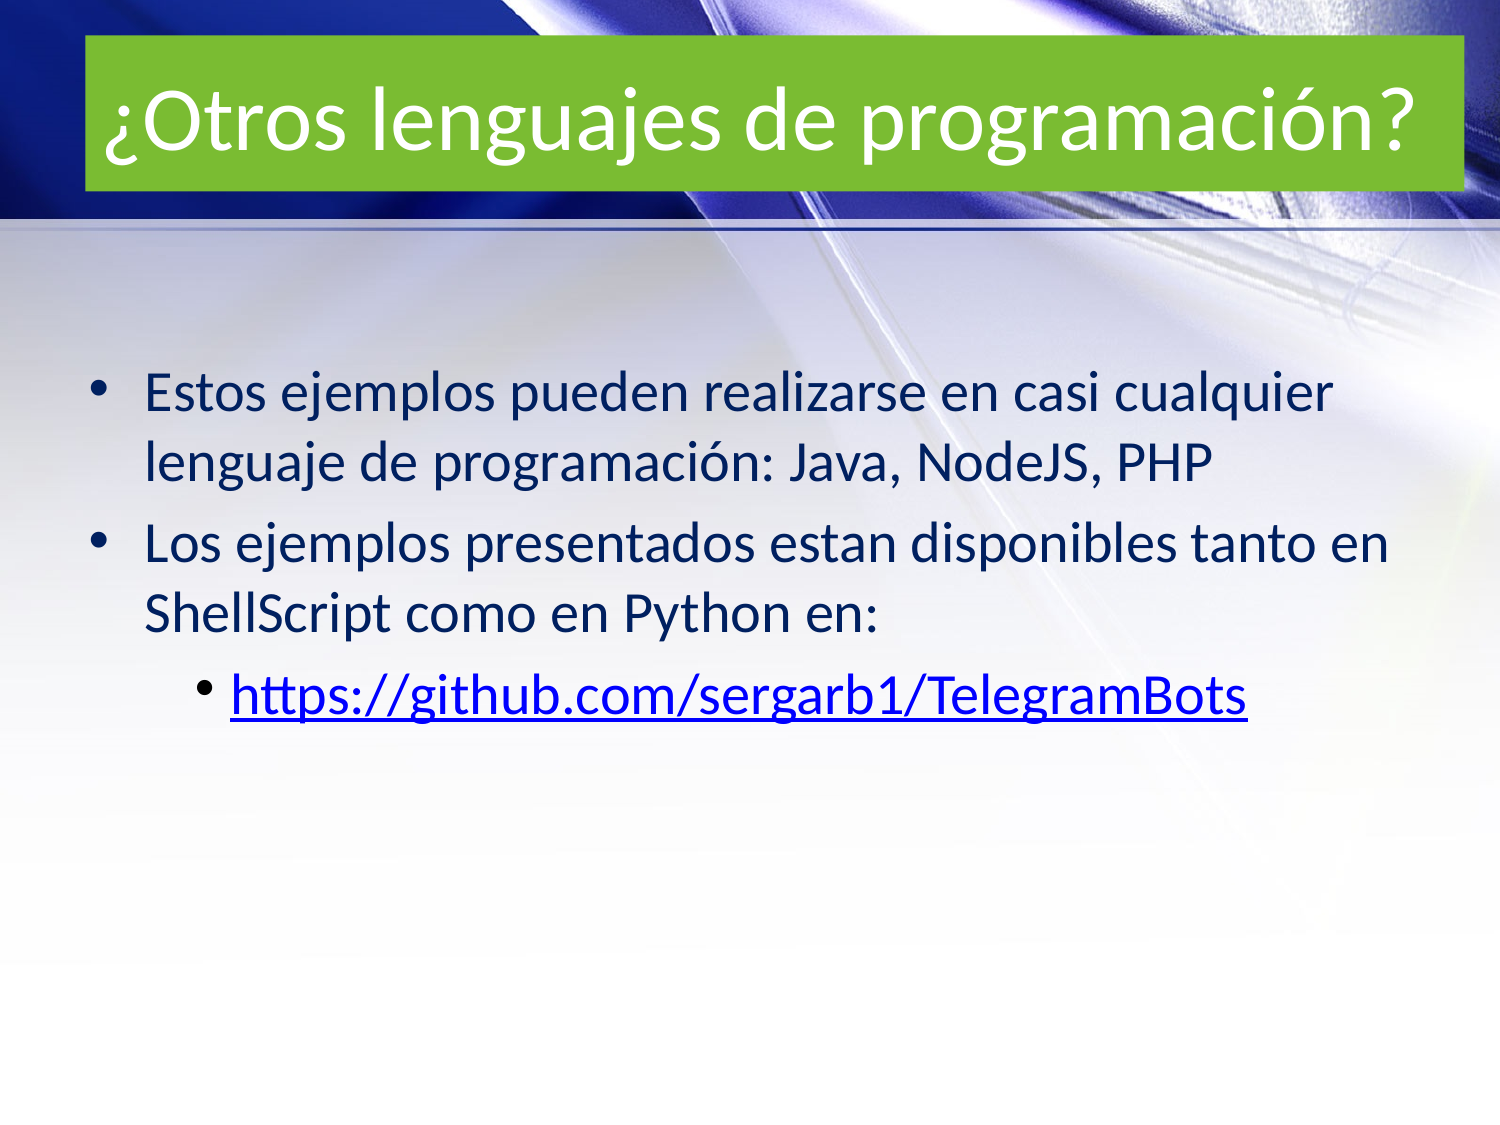

¿Otros lenguajes de programación?
Estos ejemplos pueden realizarse en casi cualquier lenguaje de programación: Java, NodeJS, PHP
Los ejemplos presentados estan disponibles tanto en ShellScript como en Python en:
https://github.com/sergarb1/TelegramBots